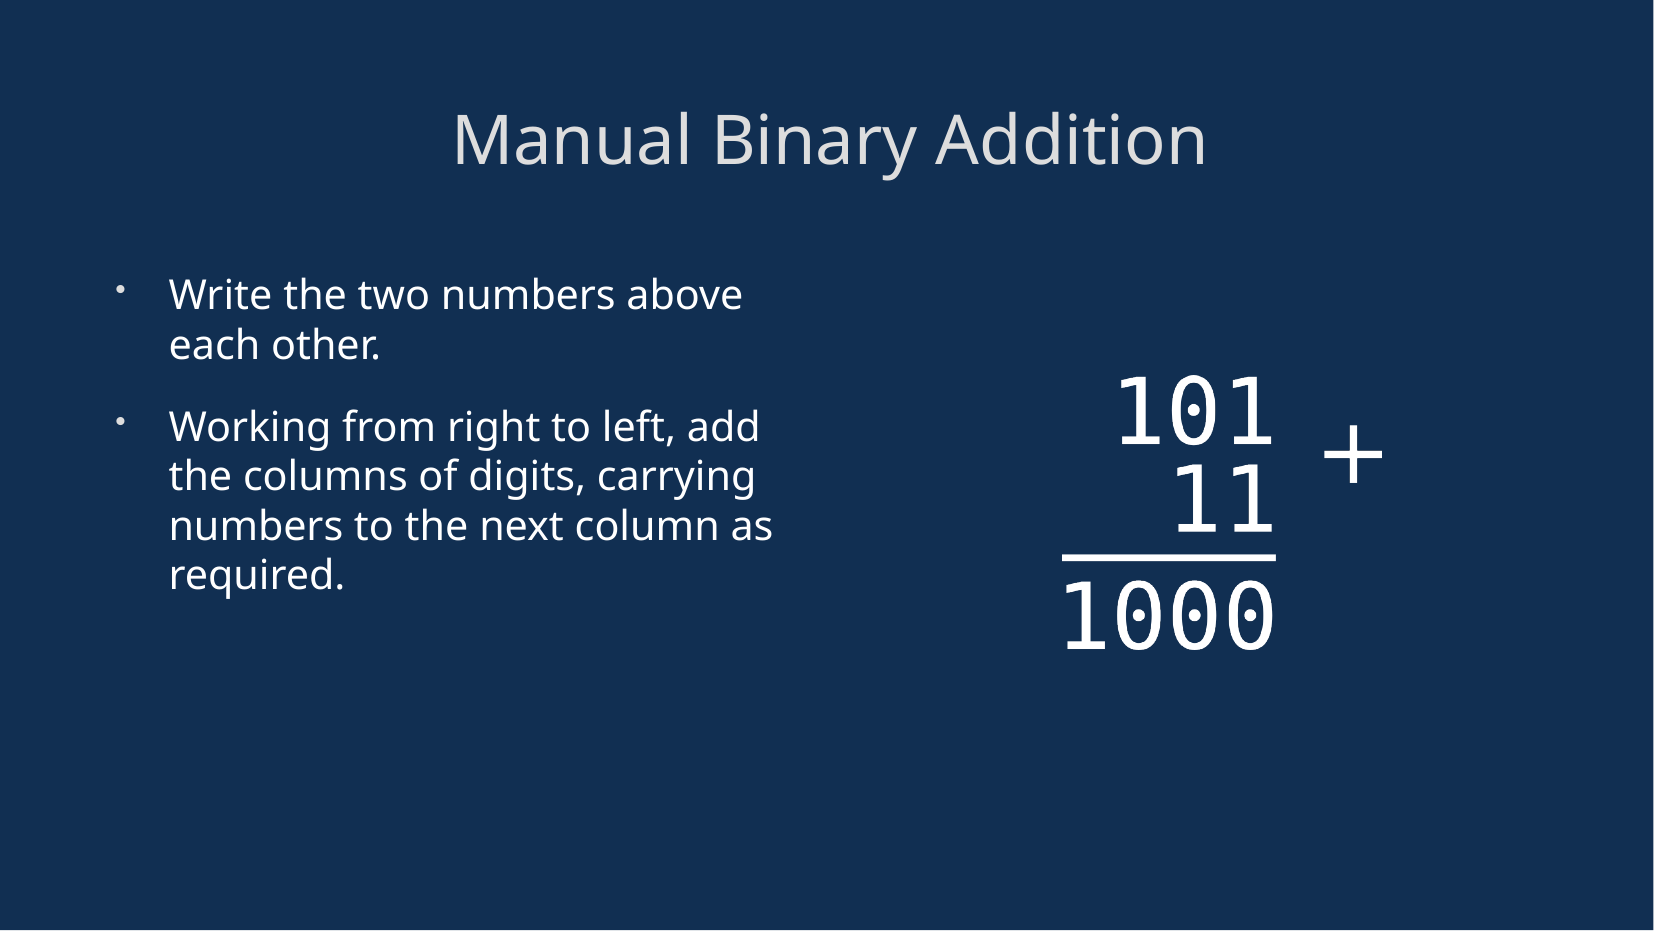

Manual Binary Addition
# Write the two numbers above each other.
Working from right to left, add the columns of digits, carrying numbers to the next column as required.